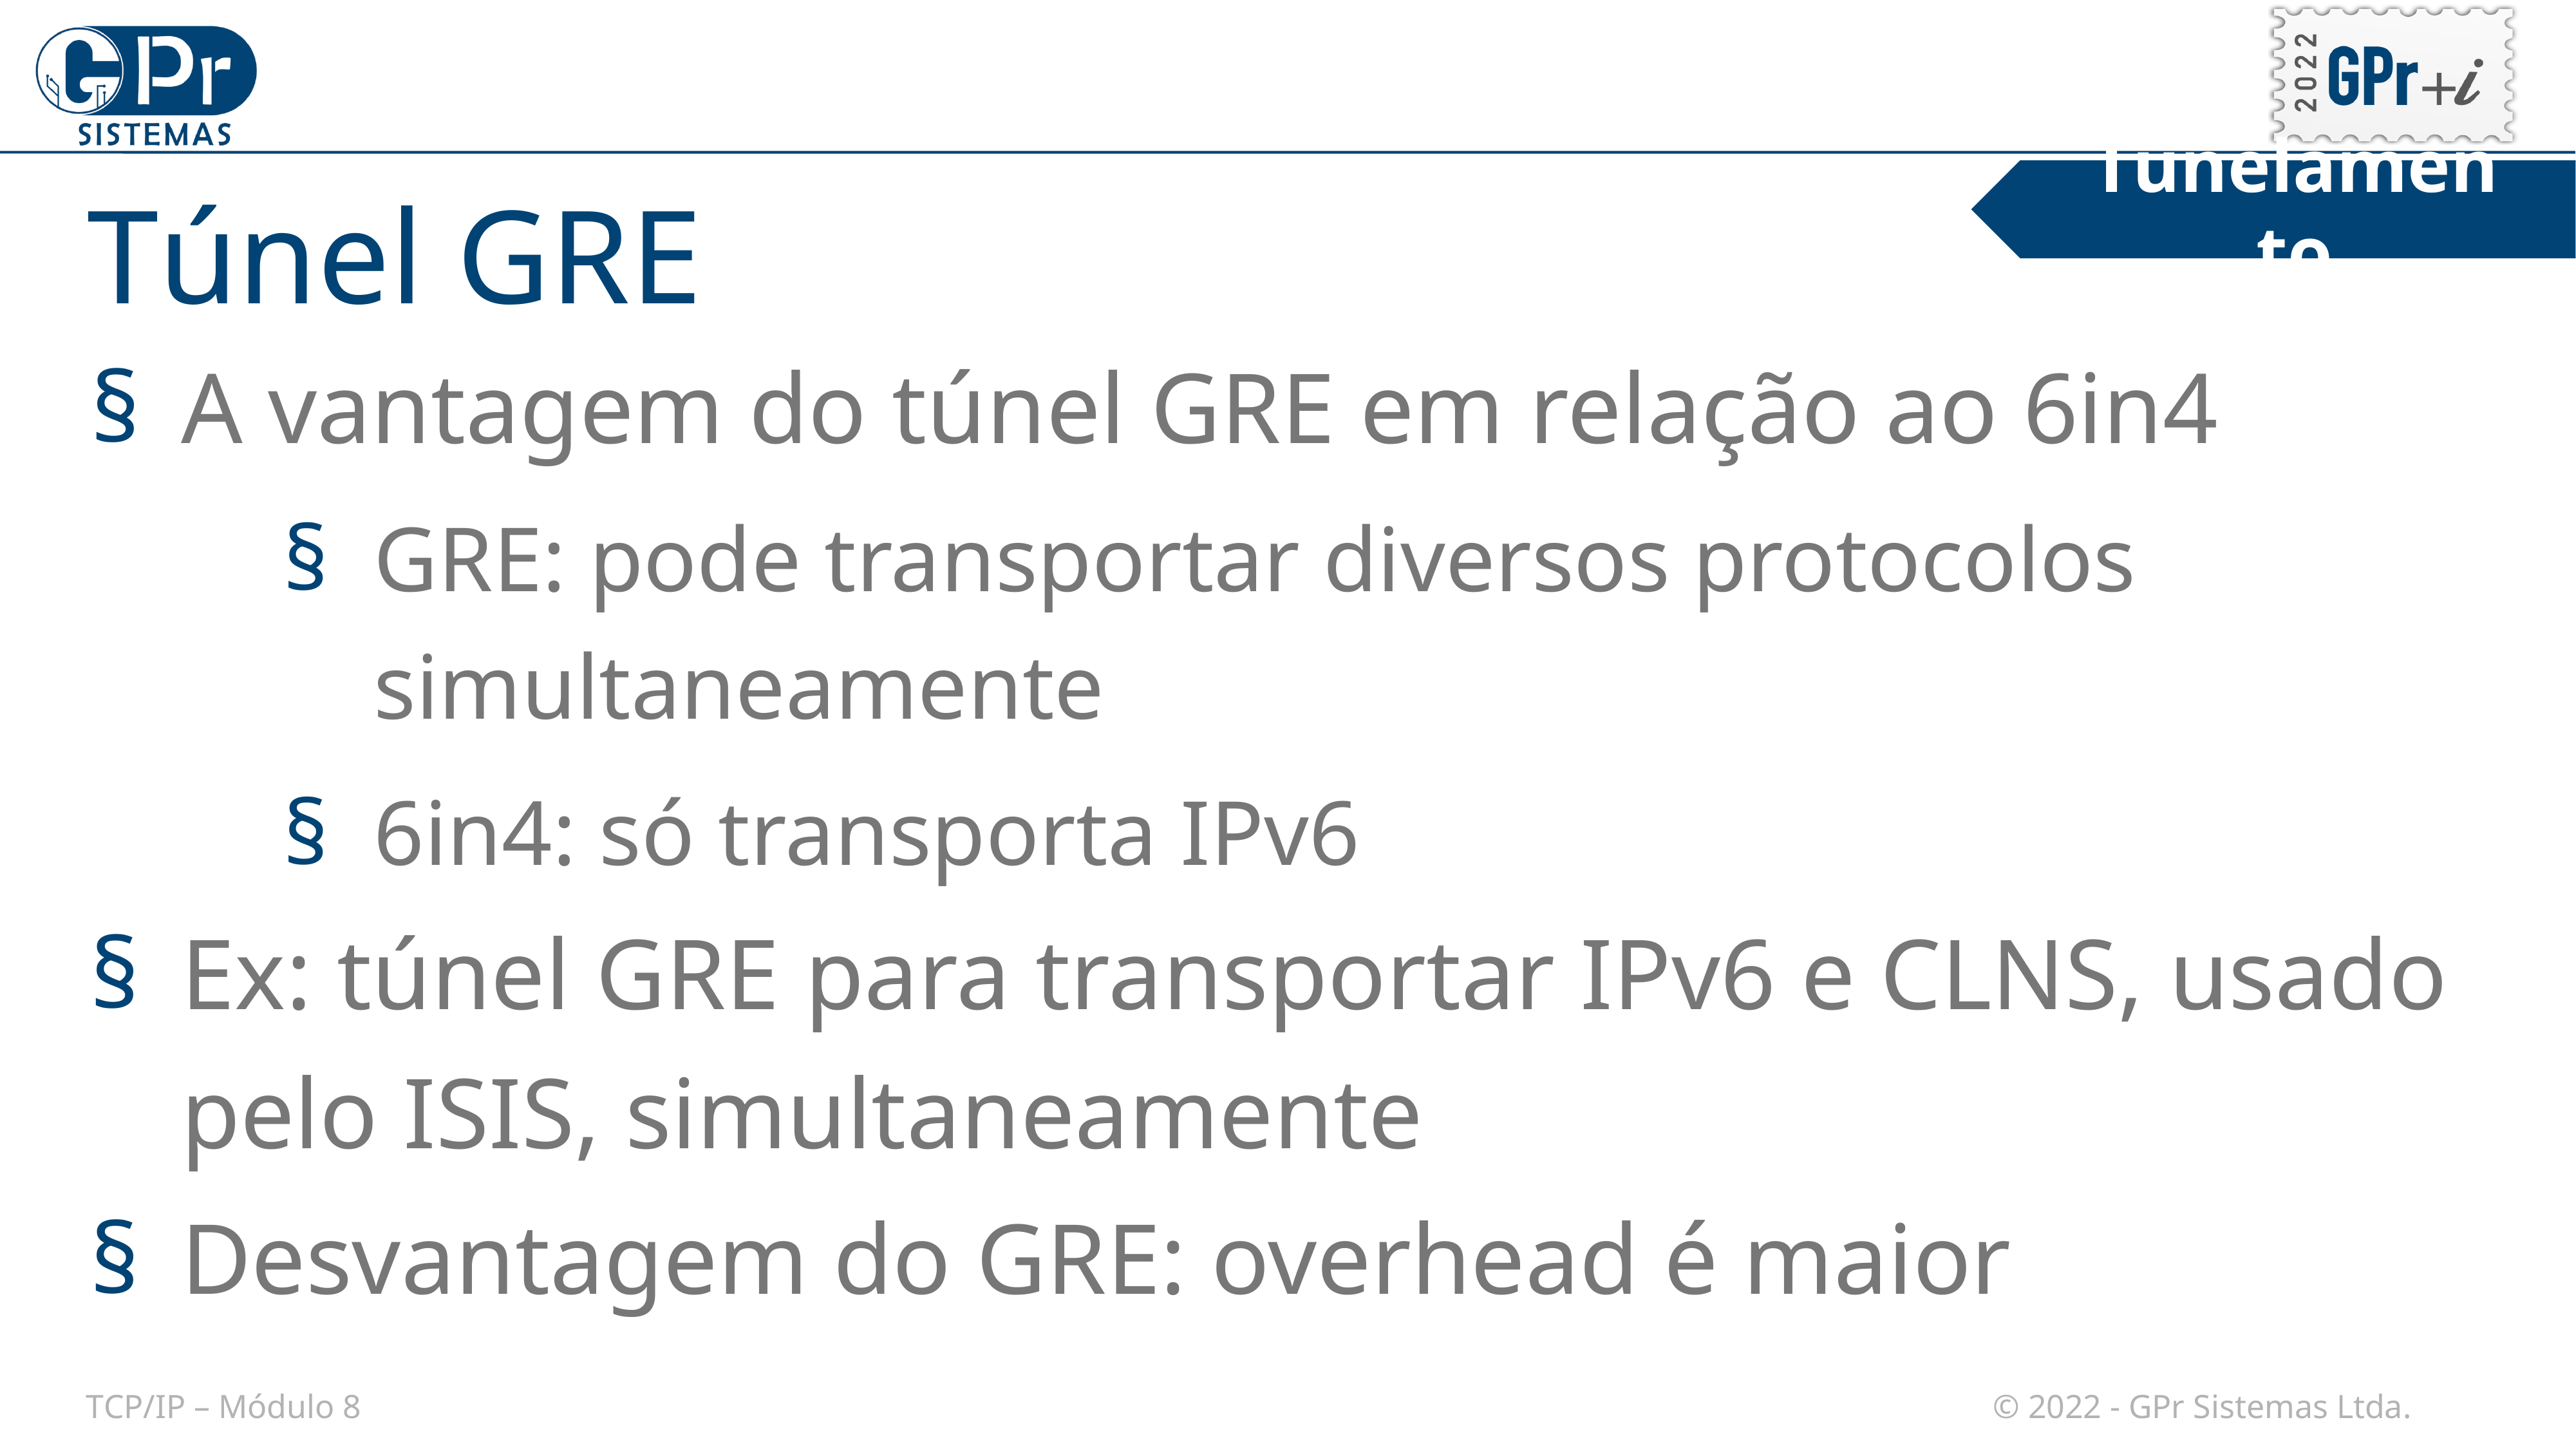

Tunelamento
Túnel GRE
# A vantagem do túnel GRE em relação ao 6in4
GRE: pode transportar diversos protocolos simultaneamente
6in4: só transporta IPv6
Ex: túnel GRE para transportar IPv6 e CLNS, usado pelo ISIS, simultaneamente
Desvantagem do GRE: overhead é maior